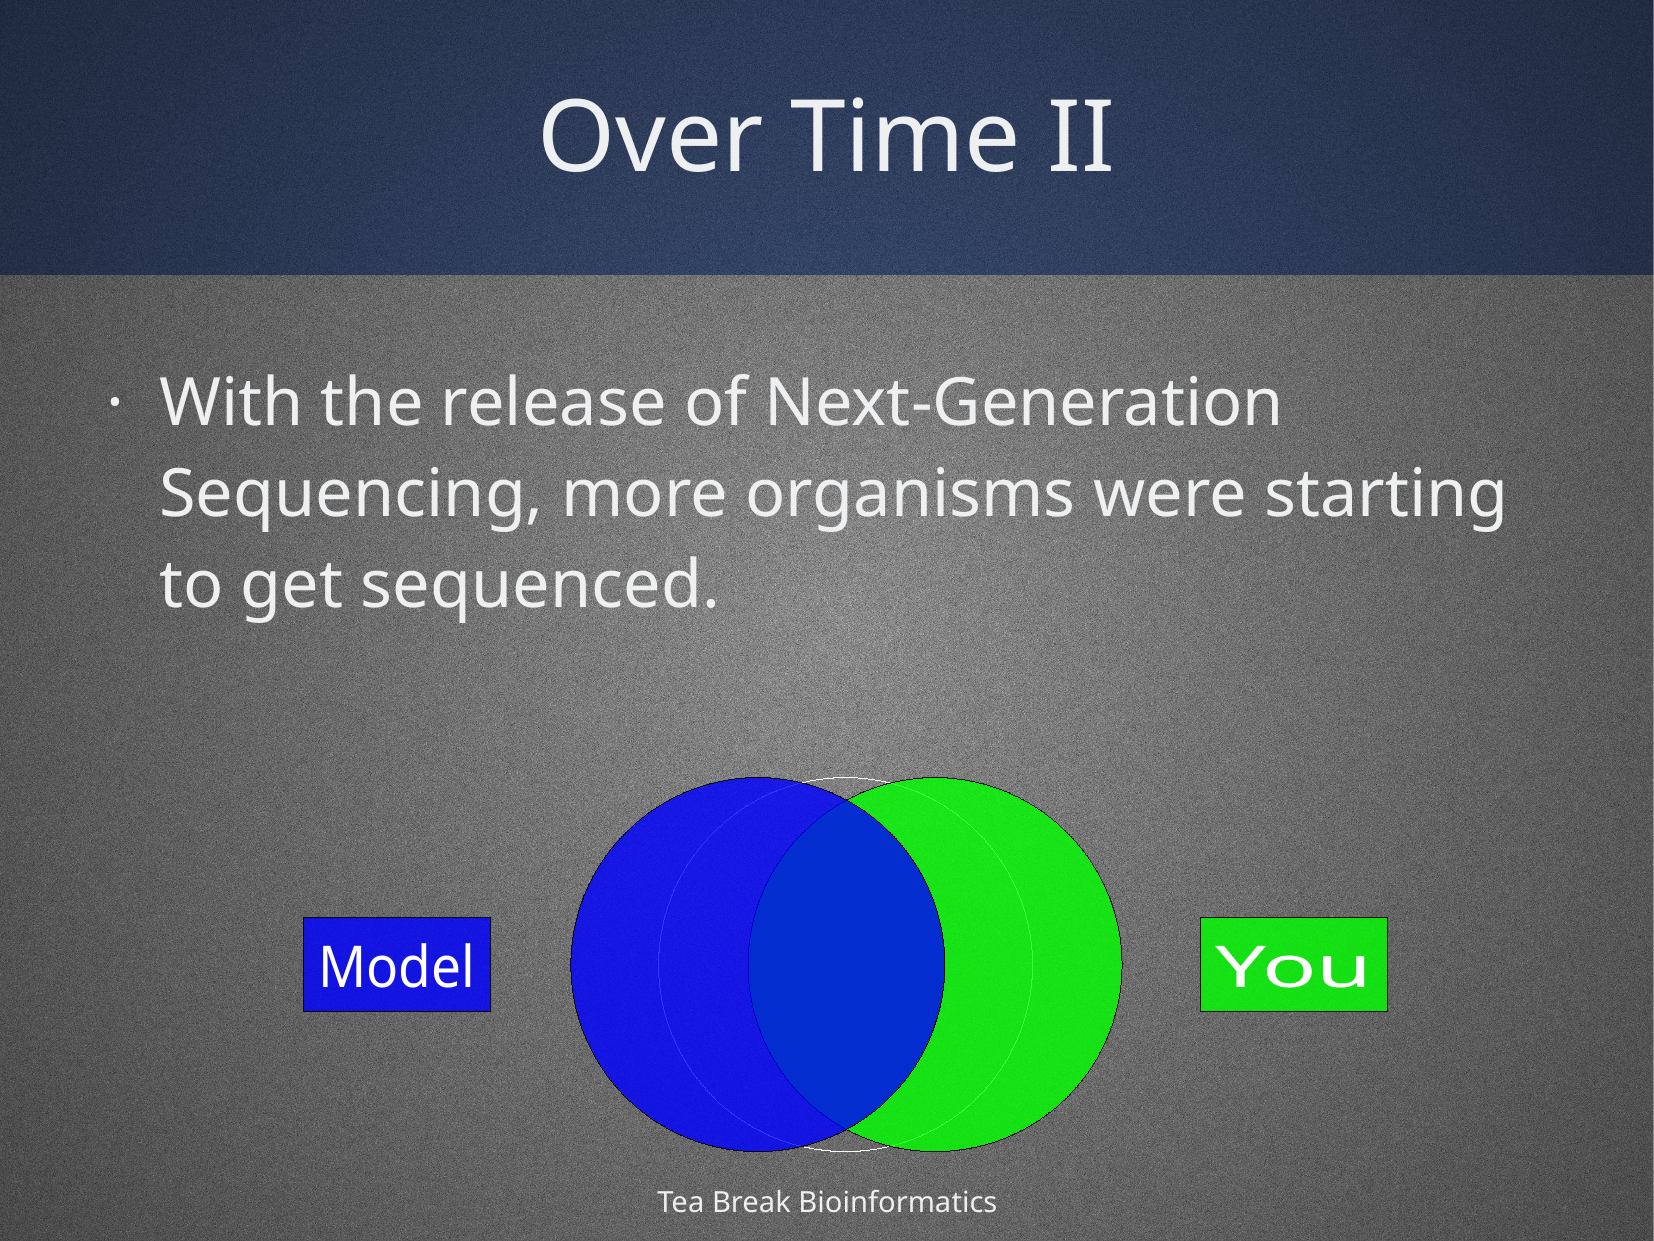

# Over Time II
With the release of Next-Generation Sequencing, more organisms were starting to get sequenced.
Model
You